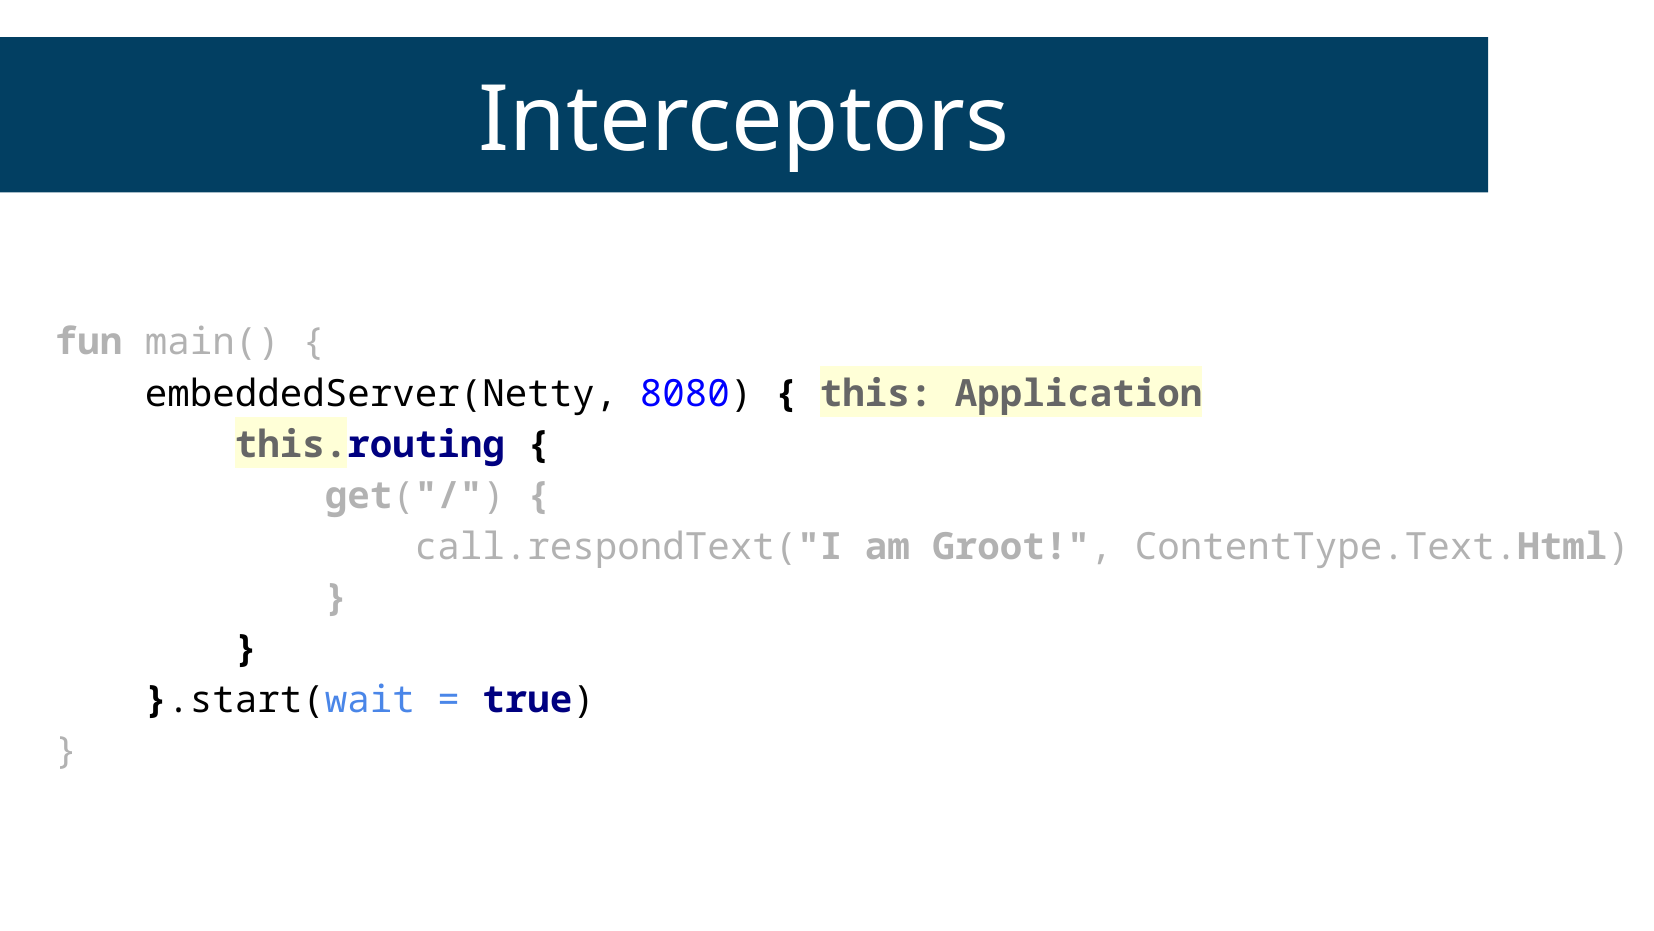

# Interceptors
fun main() {
 embeddedServer(Netty, 8080) { this: Application
 this.routing {
 get("/") {
 call.respondText("I am Groot!", ContentType.Text.Html)
 }
 }
 }.start(wait = true)
}